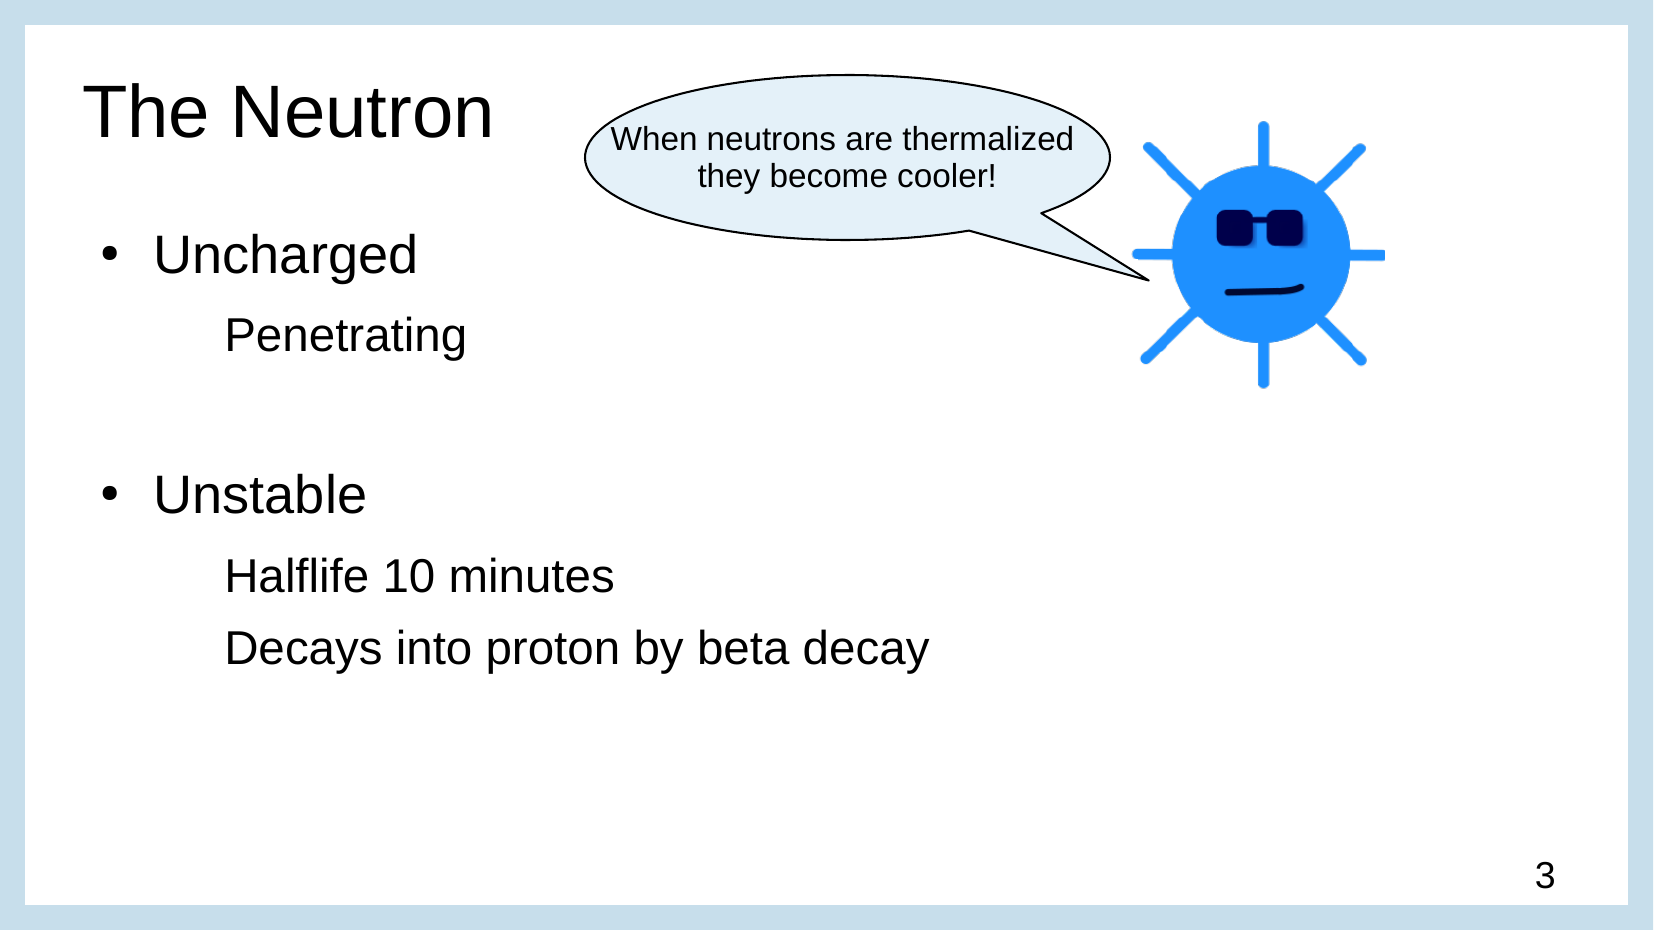

# The Neutron
When neutrons are thermalized
they become cooler!
Uncharged
Penetrating
Unstable
Halflife 10 minutes
Decays into proton by beta decay